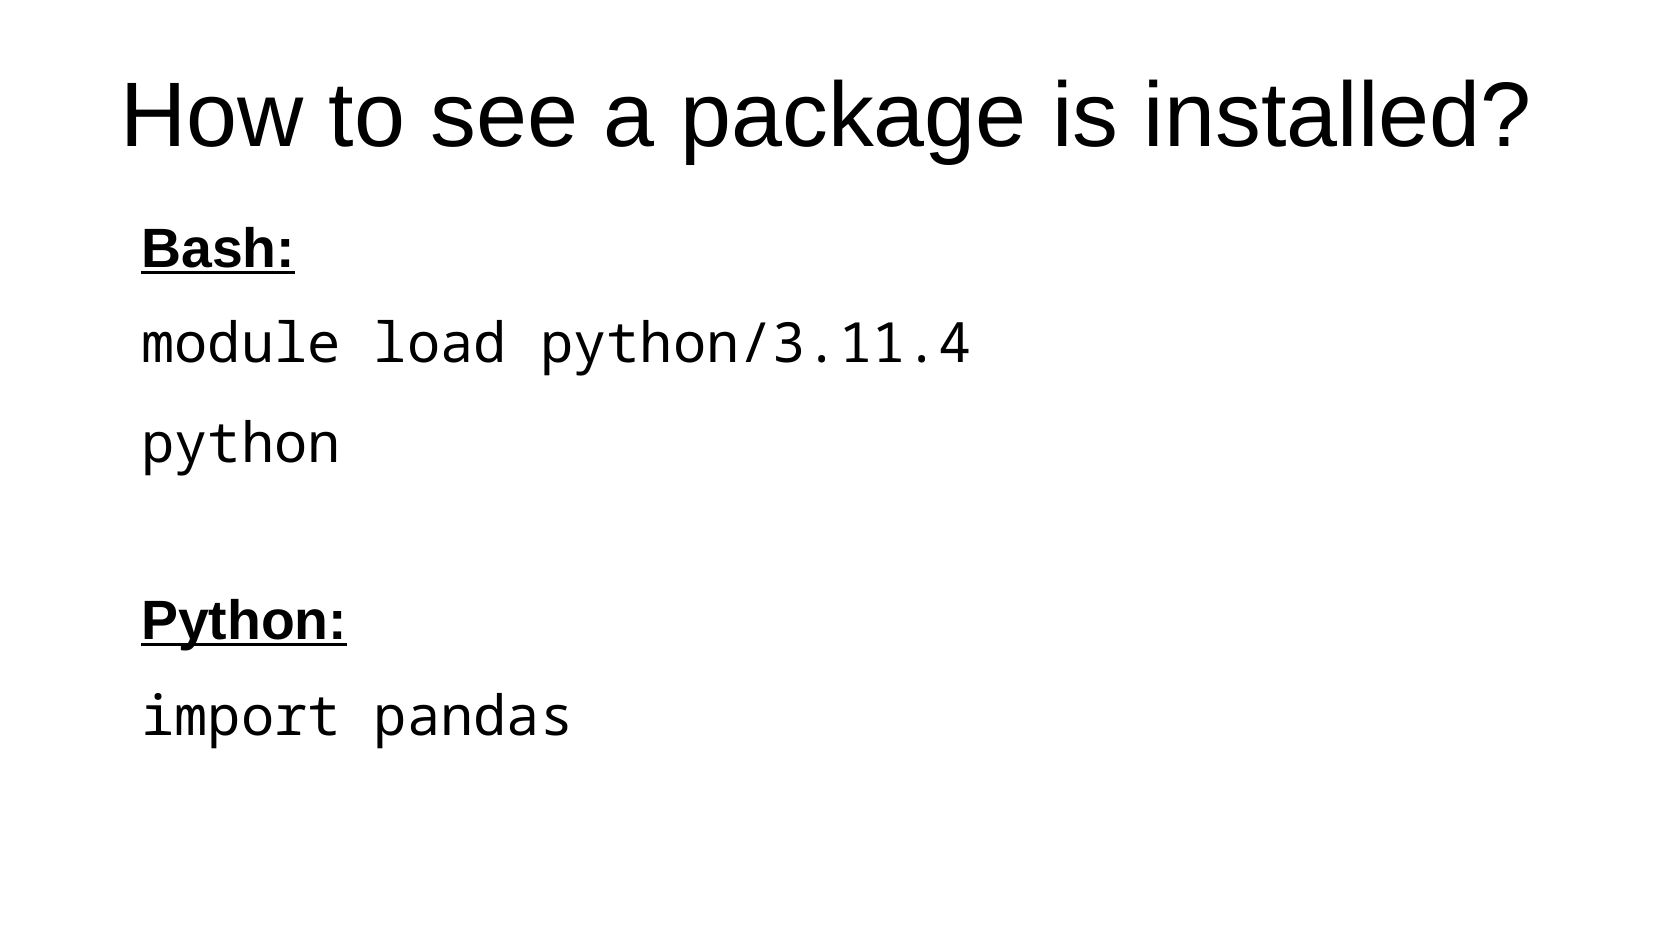

# How to see a package is installed?
Bash:
module load python/3.11.4
python
Python:
import pandas